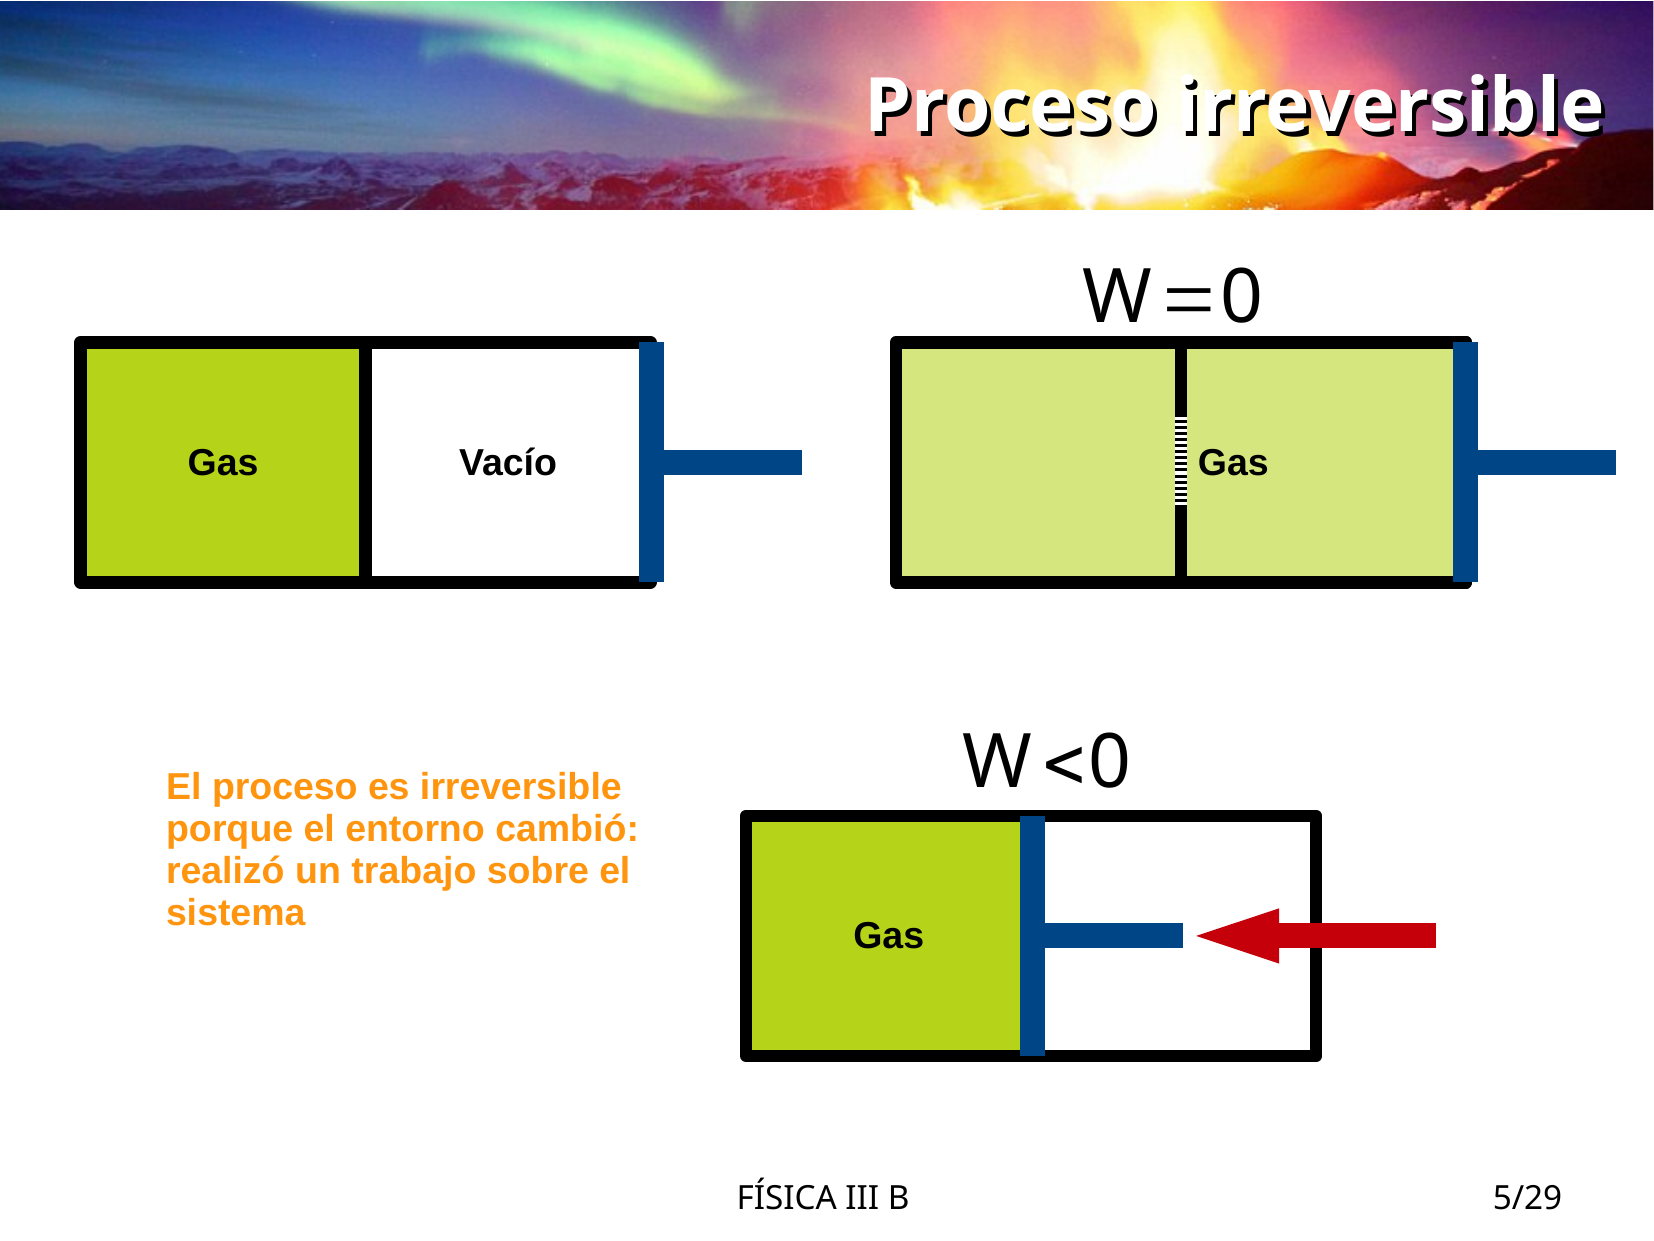

# Proceso irreversible
Gas
Vacío
 Gas
El proceso es irreversible porque el entorno cambió: realizó un trabajo sobre el sistema
Gas
FÍSICA III B
5